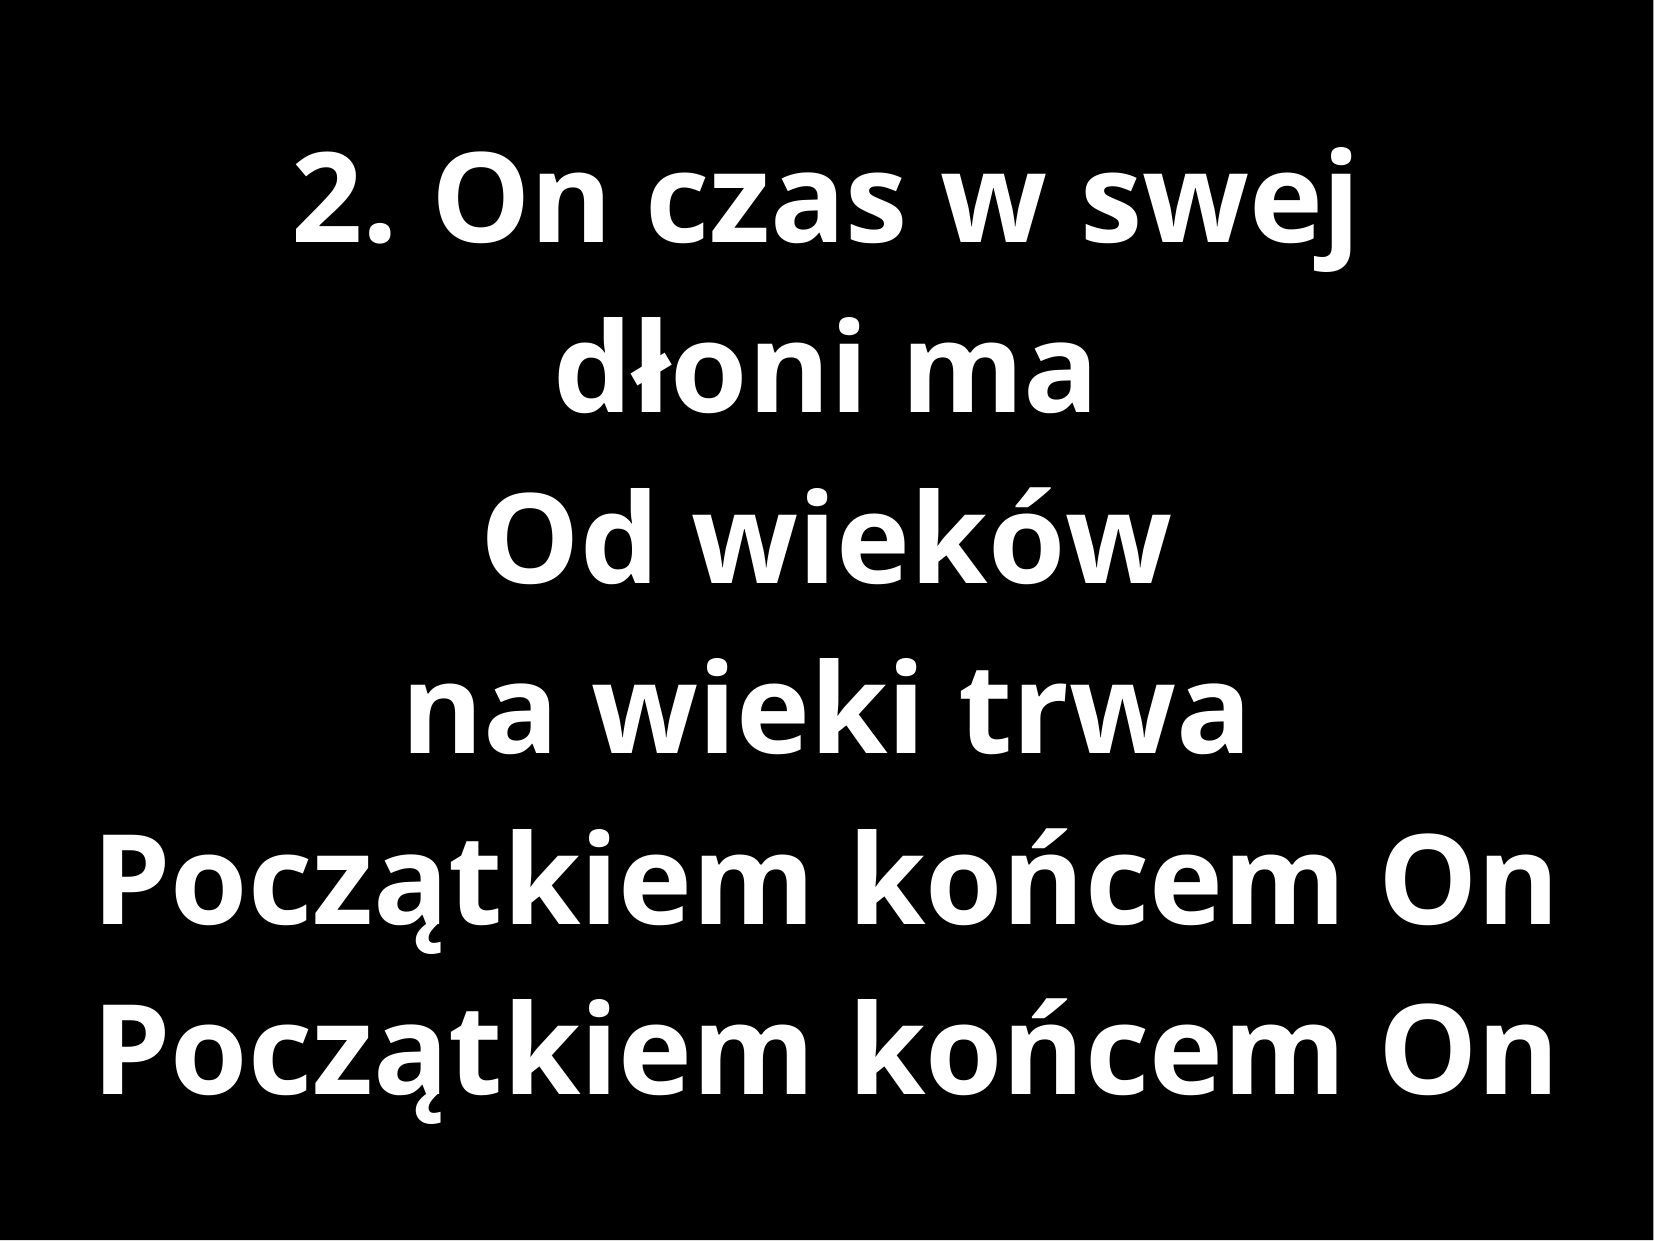

# 2. On czas w swej dłoni ma Od wieków na wieki trwa Początkiem końcem On Początkiem końcem On